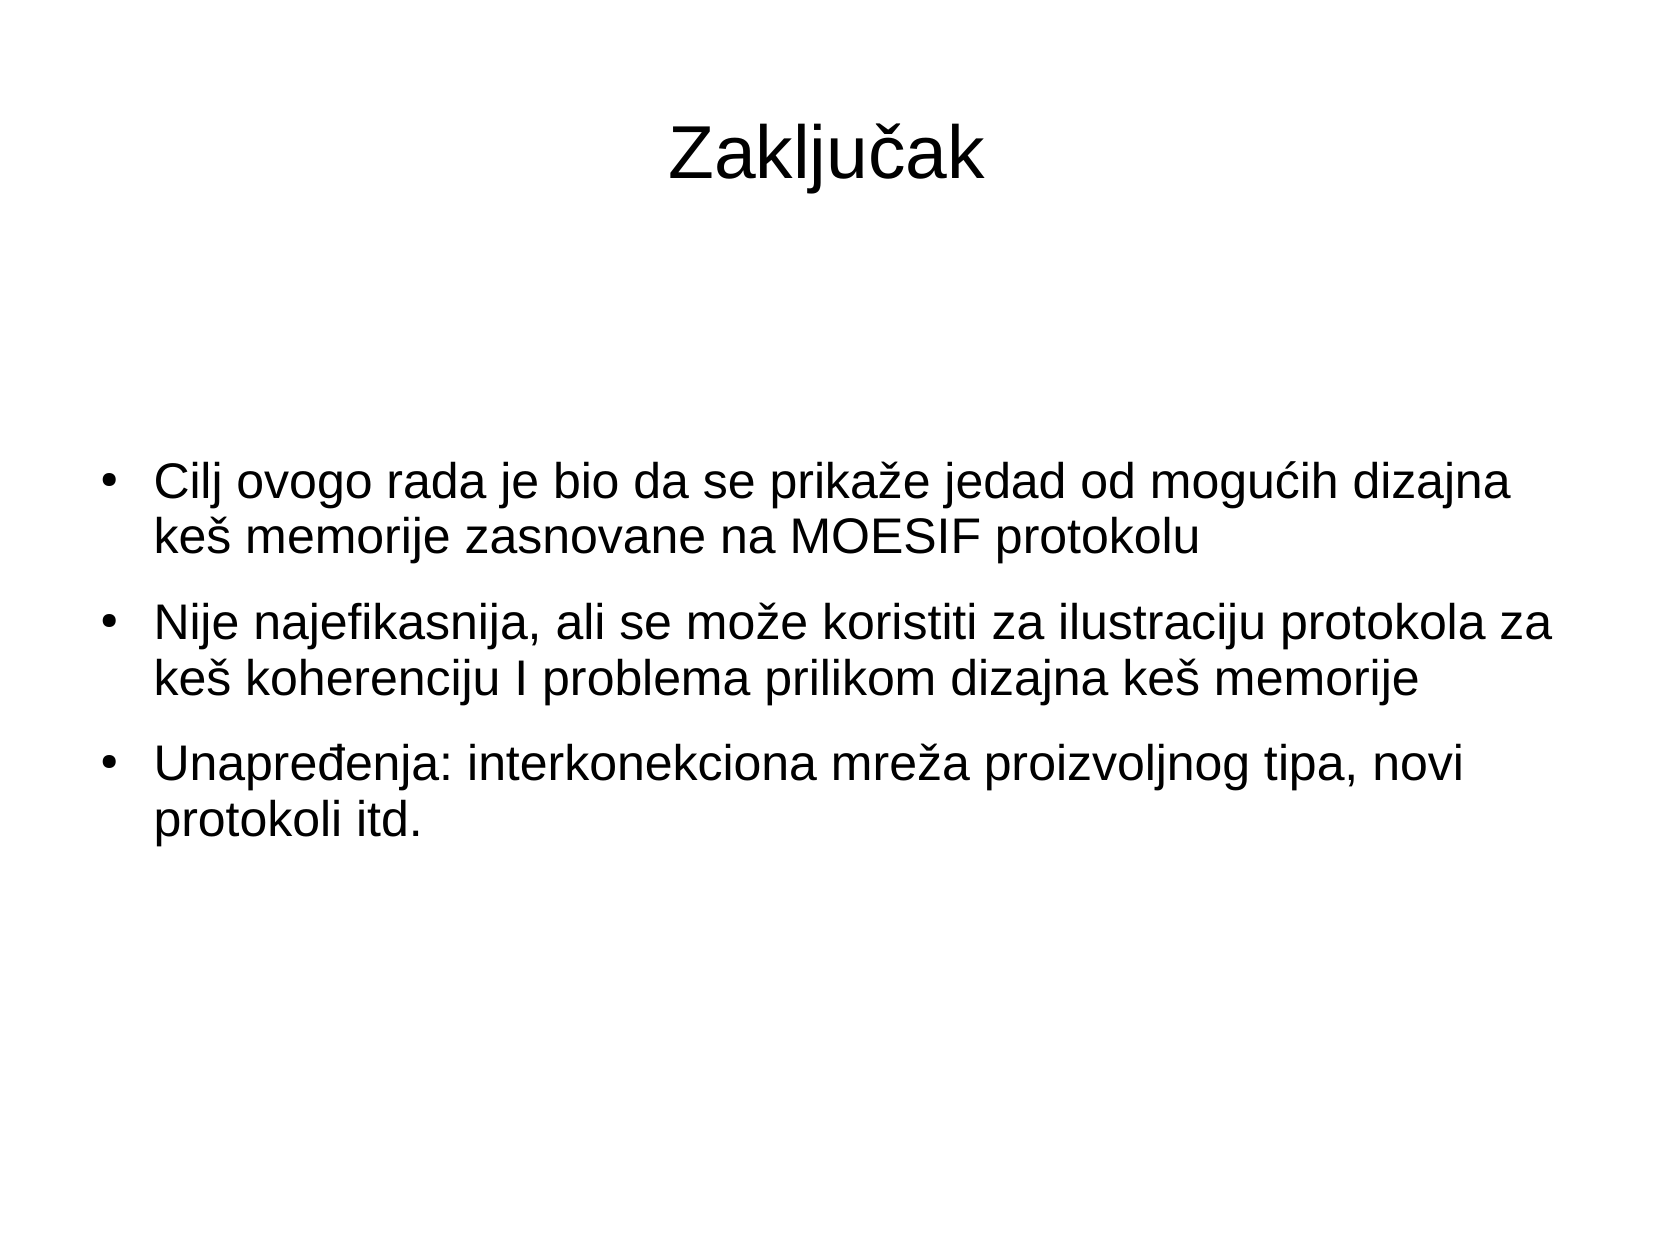

# Zaključak
Cilj ovogo rada je bio da se prikaže jedad od mogućih dizajna keš memorije zasnovane na MOESIF protokolu
Nije najefikasnija, ali se može koristiti za ilustraciju protokola za keš koherenciju I problema prilikom dizajna keš memorije
Unapređenja: interkonekciona mreža proizvoljnog tipa, novi protokoli itd.